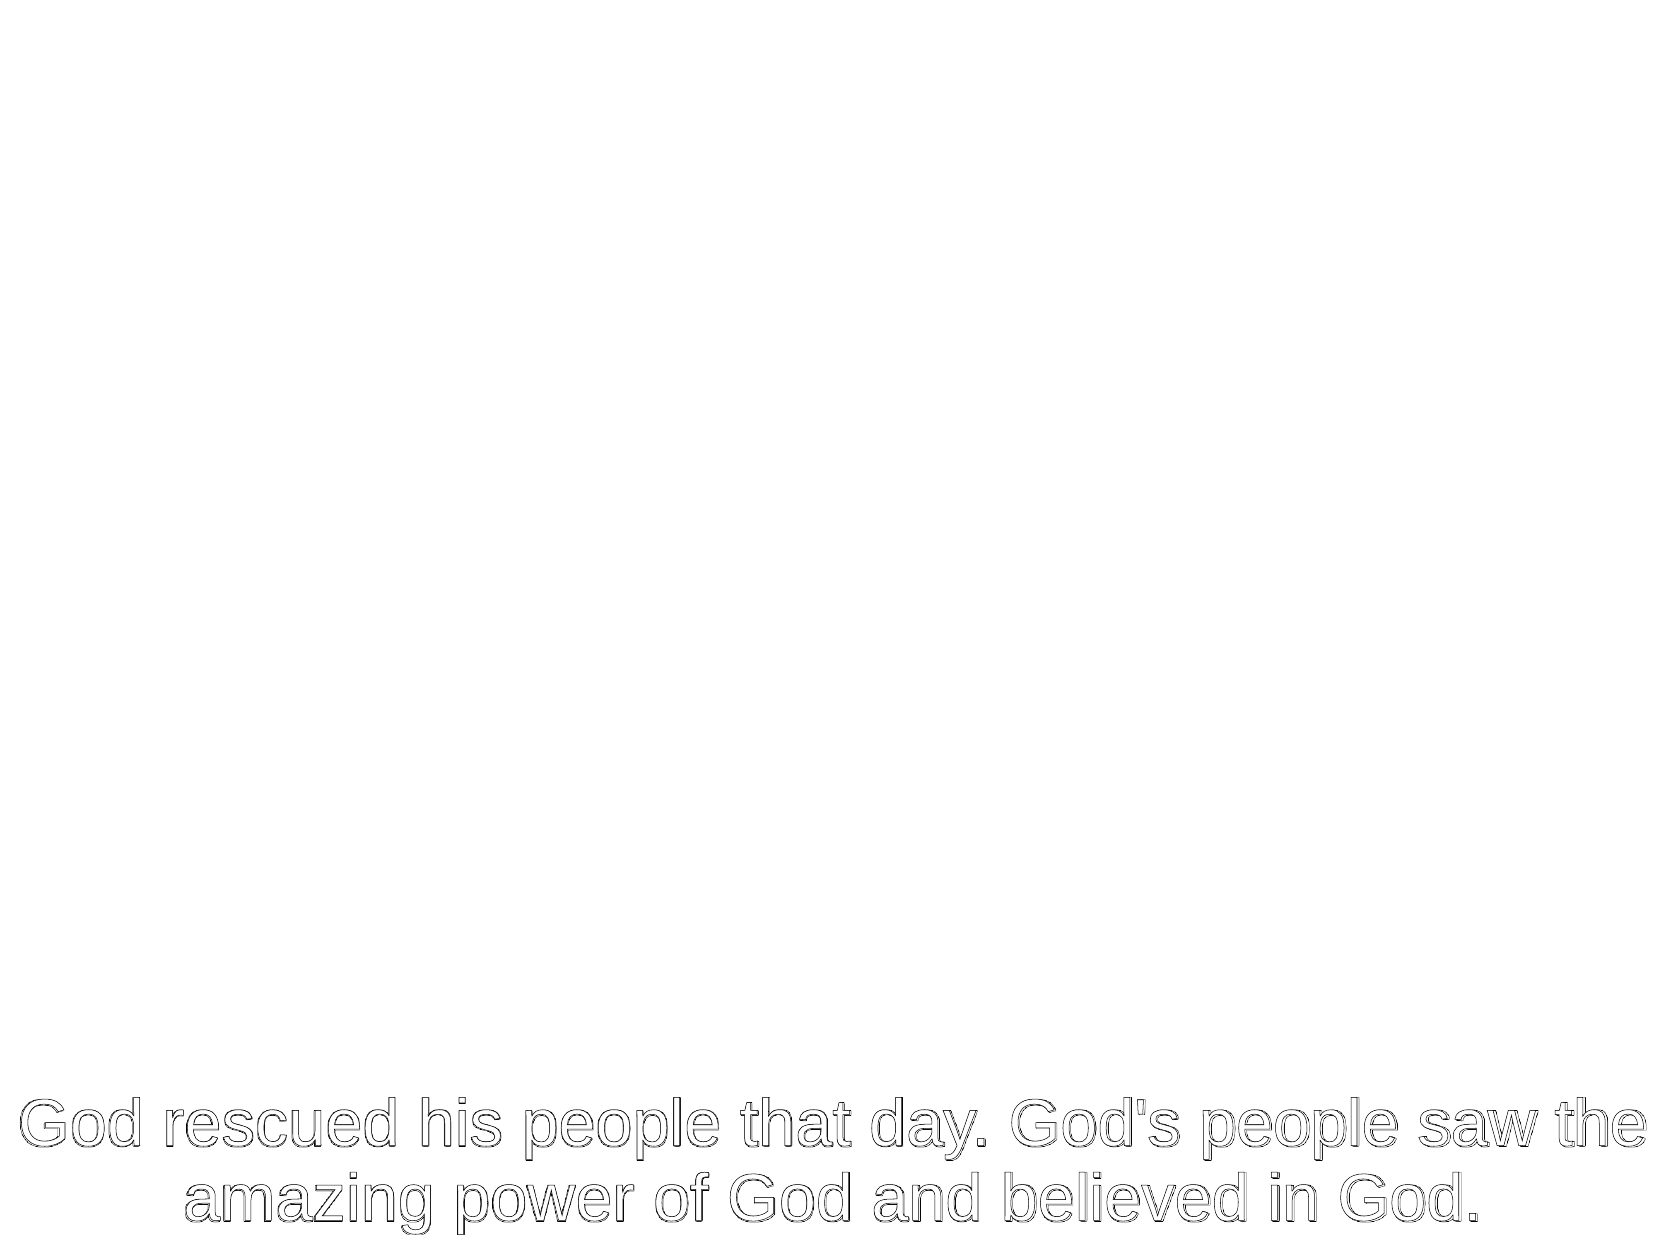

God rescued his people that day. God's people saw the amazing power of God and believed in God.
#